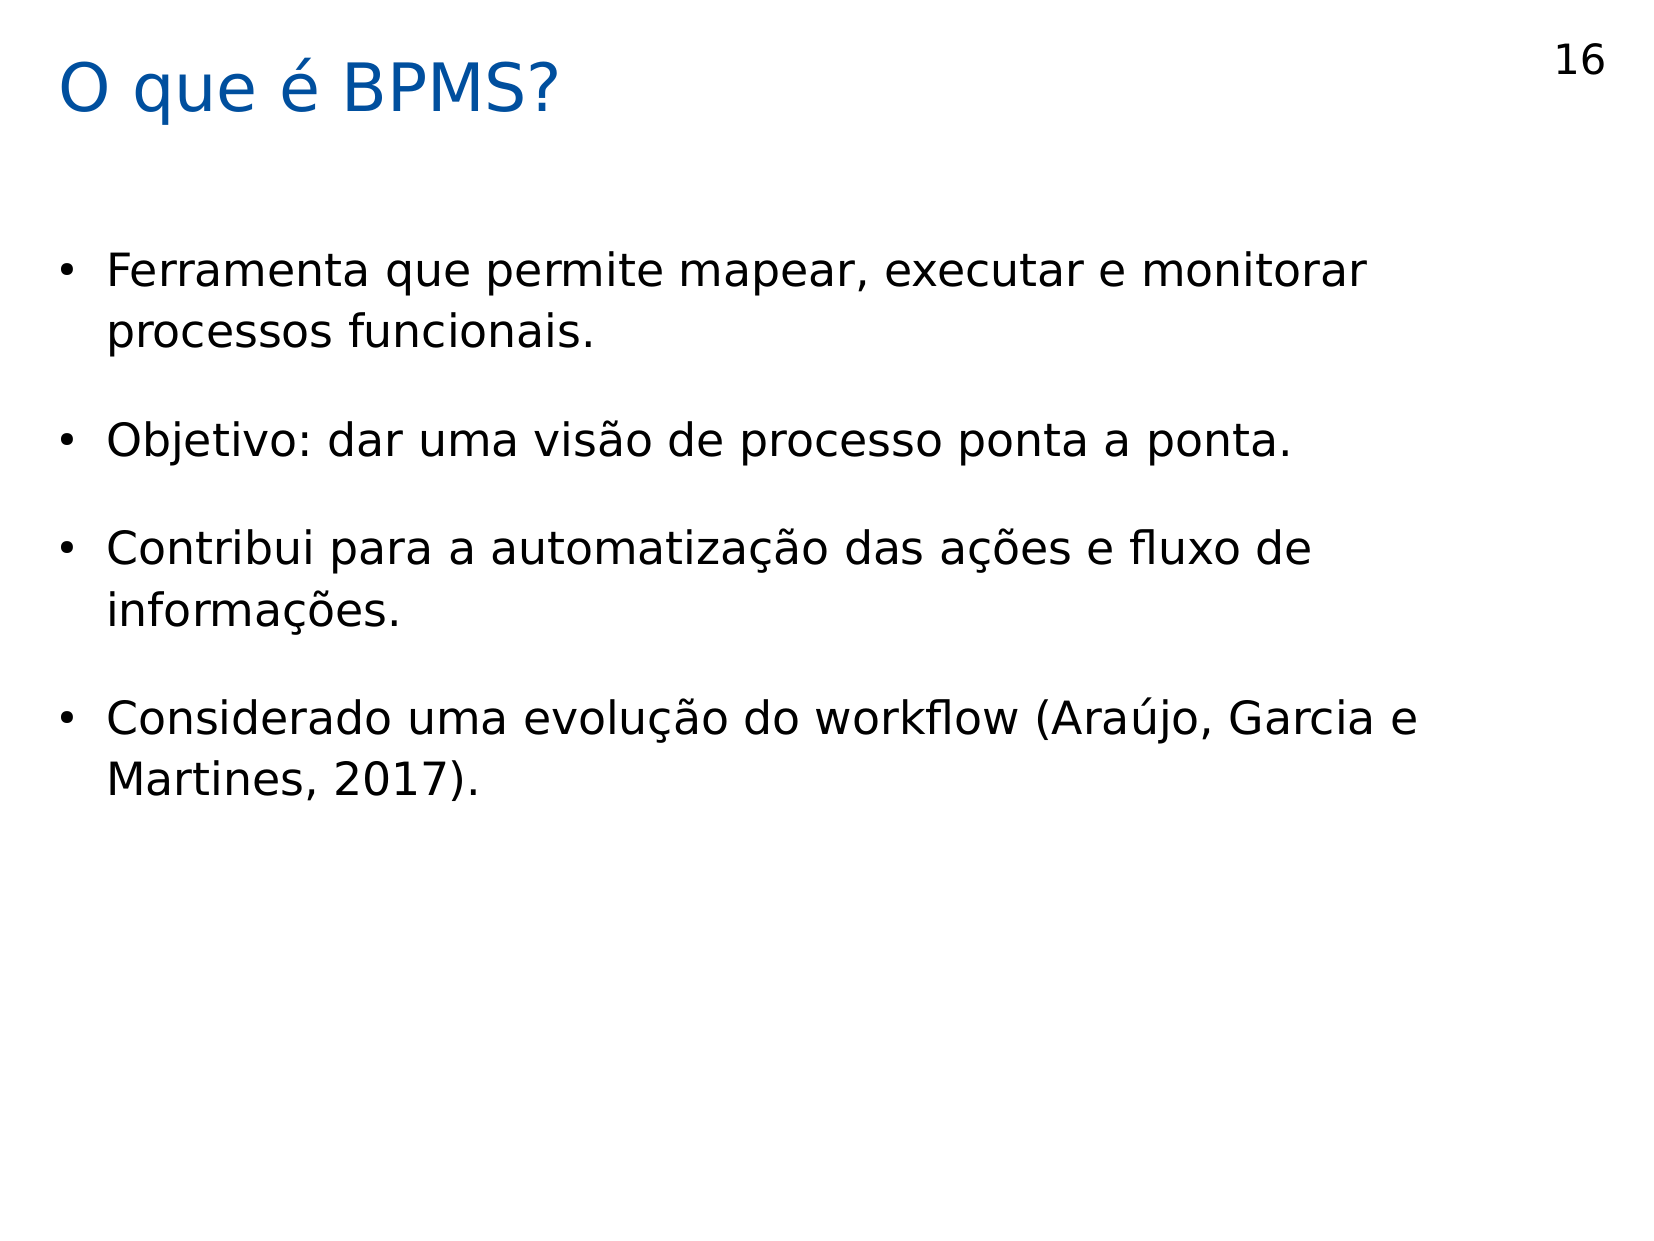

# O que é BPMS?
16
Ferramenta que permite mapear, executar e monitorar processos funcionais.
Objetivo: dar uma visão de processo ponta a ponta.
Contribui para a automatização das ações e fluxo de informações.
Considerado uma evolução do workflow (Araújo, Garcia e Martines, 2017).